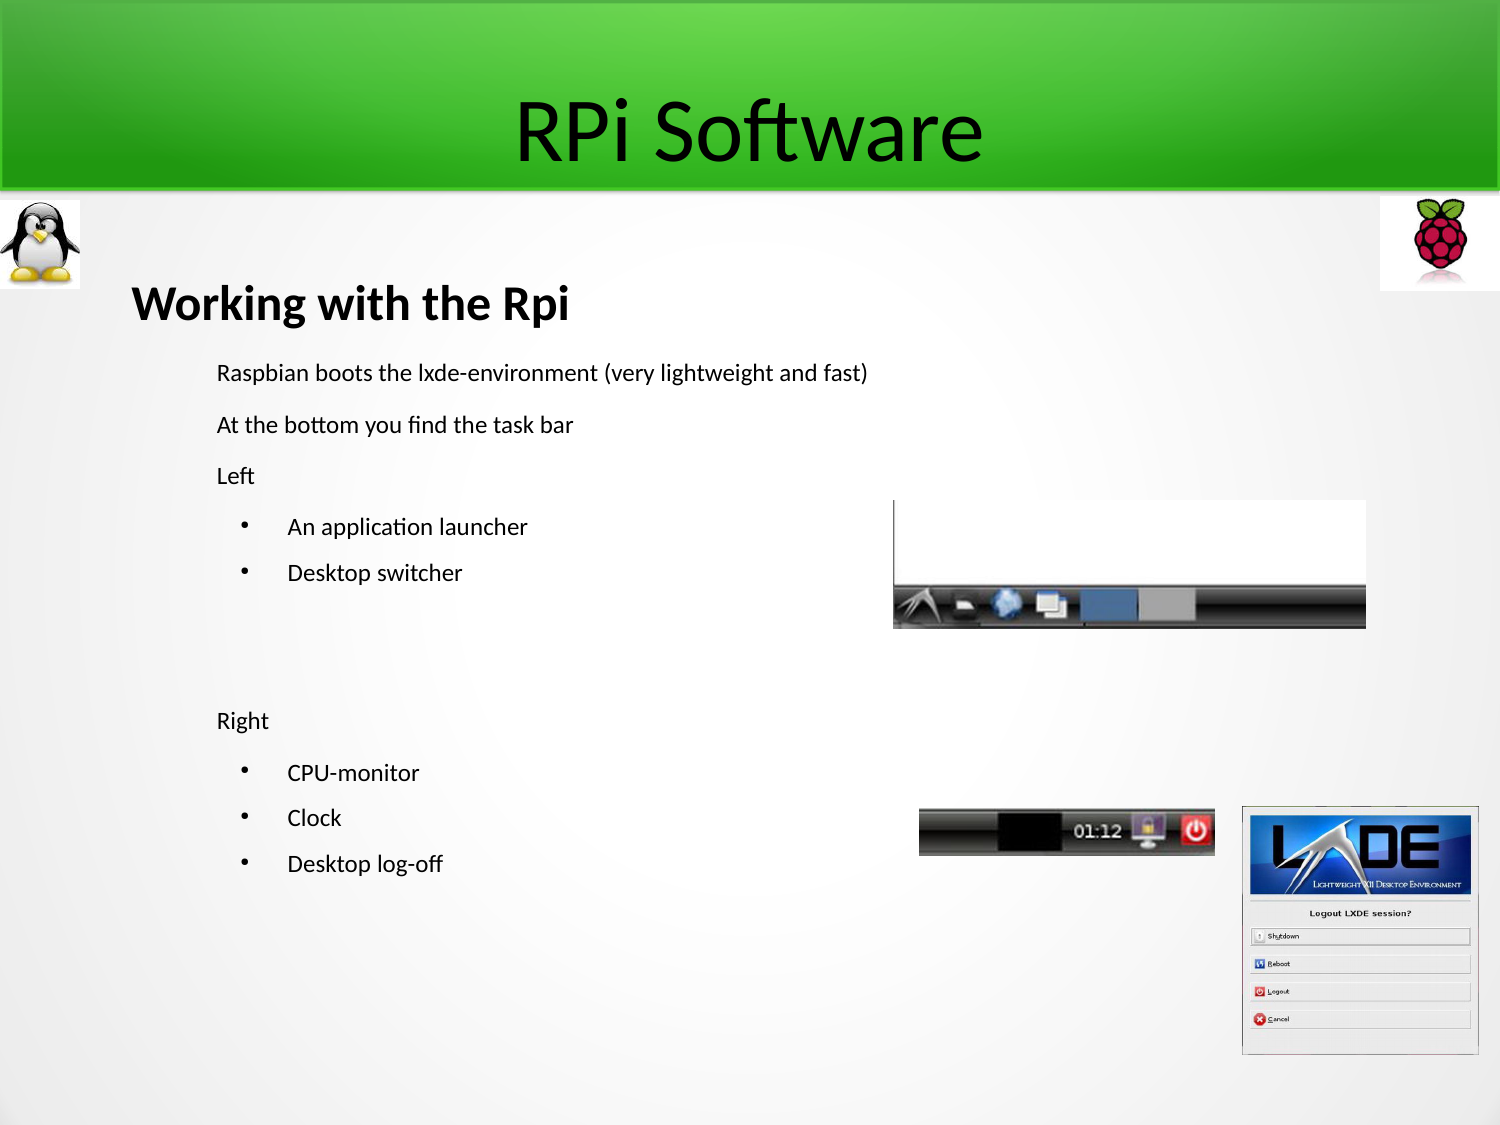

# RPi Software
Working with the Rpi
Raspbian boots the lxde-environment (very lightweight and fast)
At the bottom you find the task bar
Left
An application launcher
Desktop switcher
Right
CPU-monitor
Clock
Desktop log-off